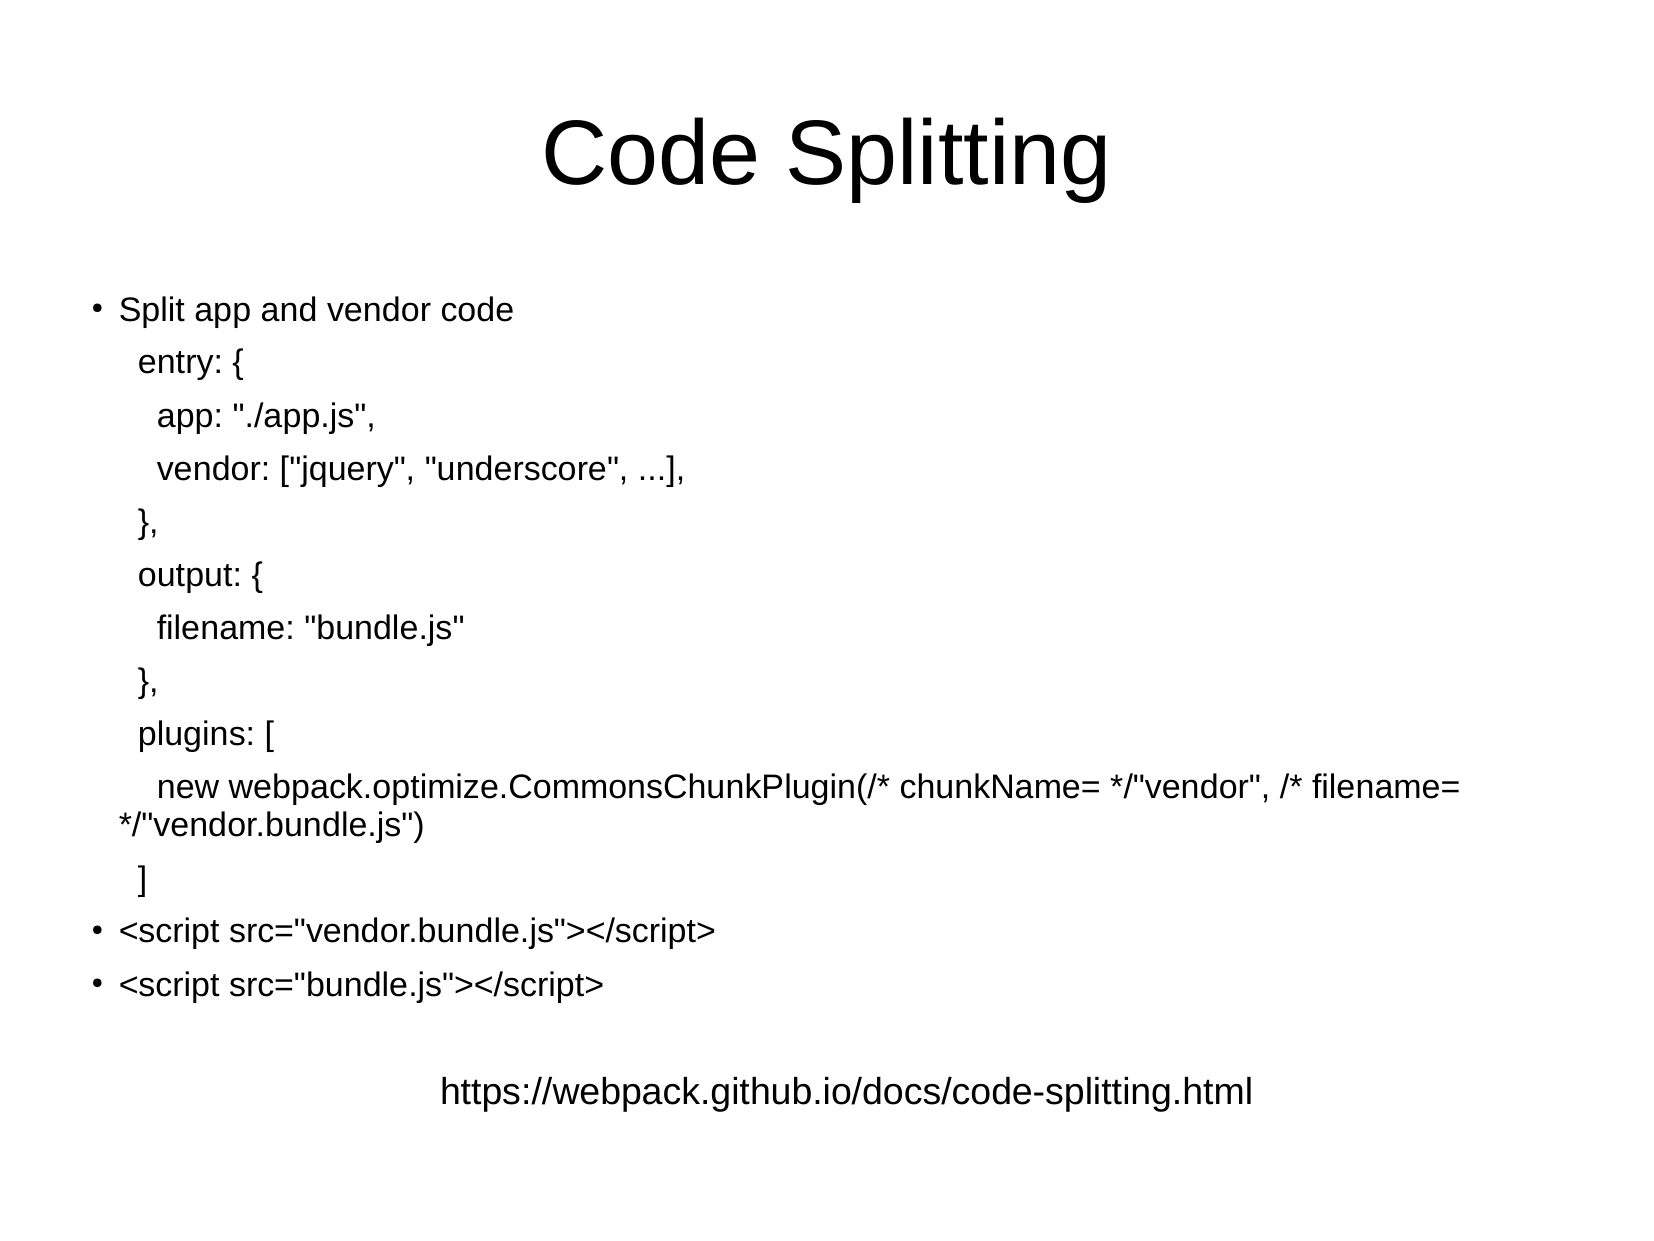

# Code Splitting
Split app and vendor code
 entry: {
 app: "./app.js",
 vendor: ["jquery", "underscore", ...],
 },
 output: {
 filename: "bundle.js"
 },
 plugins: [
 new webpack.optimize.CommonsChunkPlugin(/* chunkName= */"vendor", /* filename= */"vendor.bundle.js")
 ]
<script src="vendor.bundle.js"></script>
<script src="bundle.js"></script>
https://webpack.github.io/docs/code-splitting.html